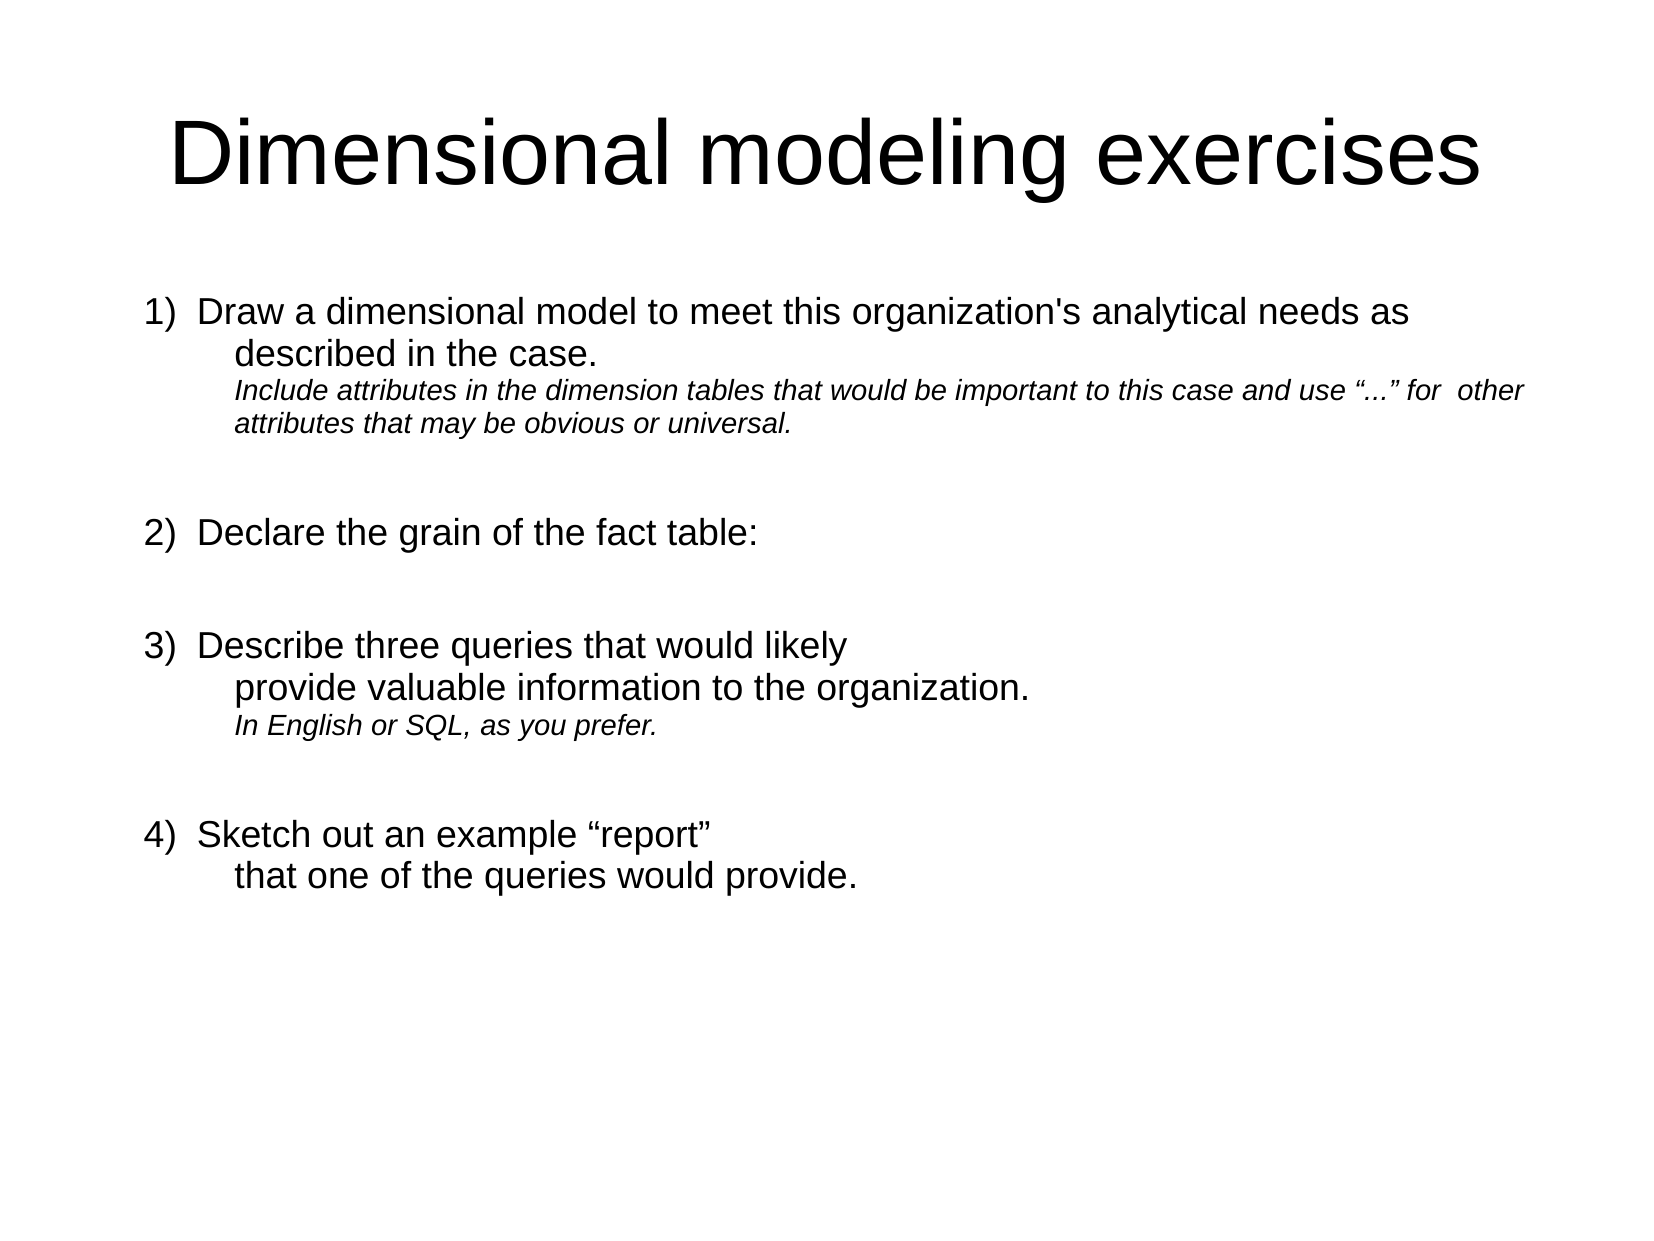

# Dimensional modeling exercises
Draw a dimensional model to meet this organization's analytical needs as described in the case.
Include attributes in the dimension tables that would be important to this case and use “...” for other attributes that may be obvious or universal.
Declare the grain of the fact table:
Describe three queries that would likely
provide valuable information to the organization.
In English or SQL, as you prefer.
Sketch out an example “report”
that one of the queries would provide.